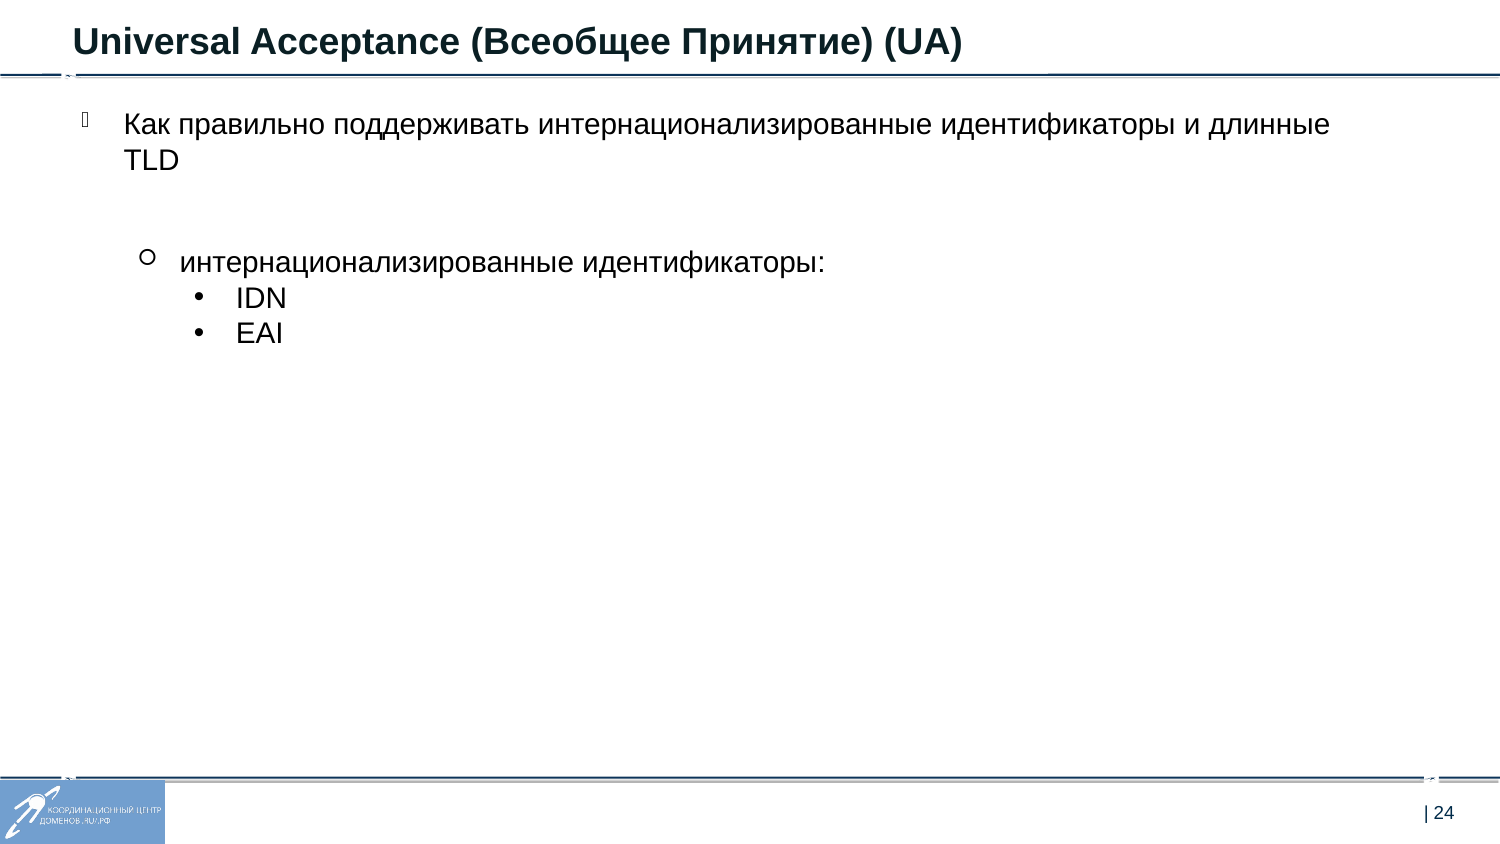

# Universal Acceptance (Всеобщее Принятие) (UA)
Как правильно поддерживать интернационализированные идентификаторы и длинные TLD
интернационализированные идентификаторы:
IDN
EAI